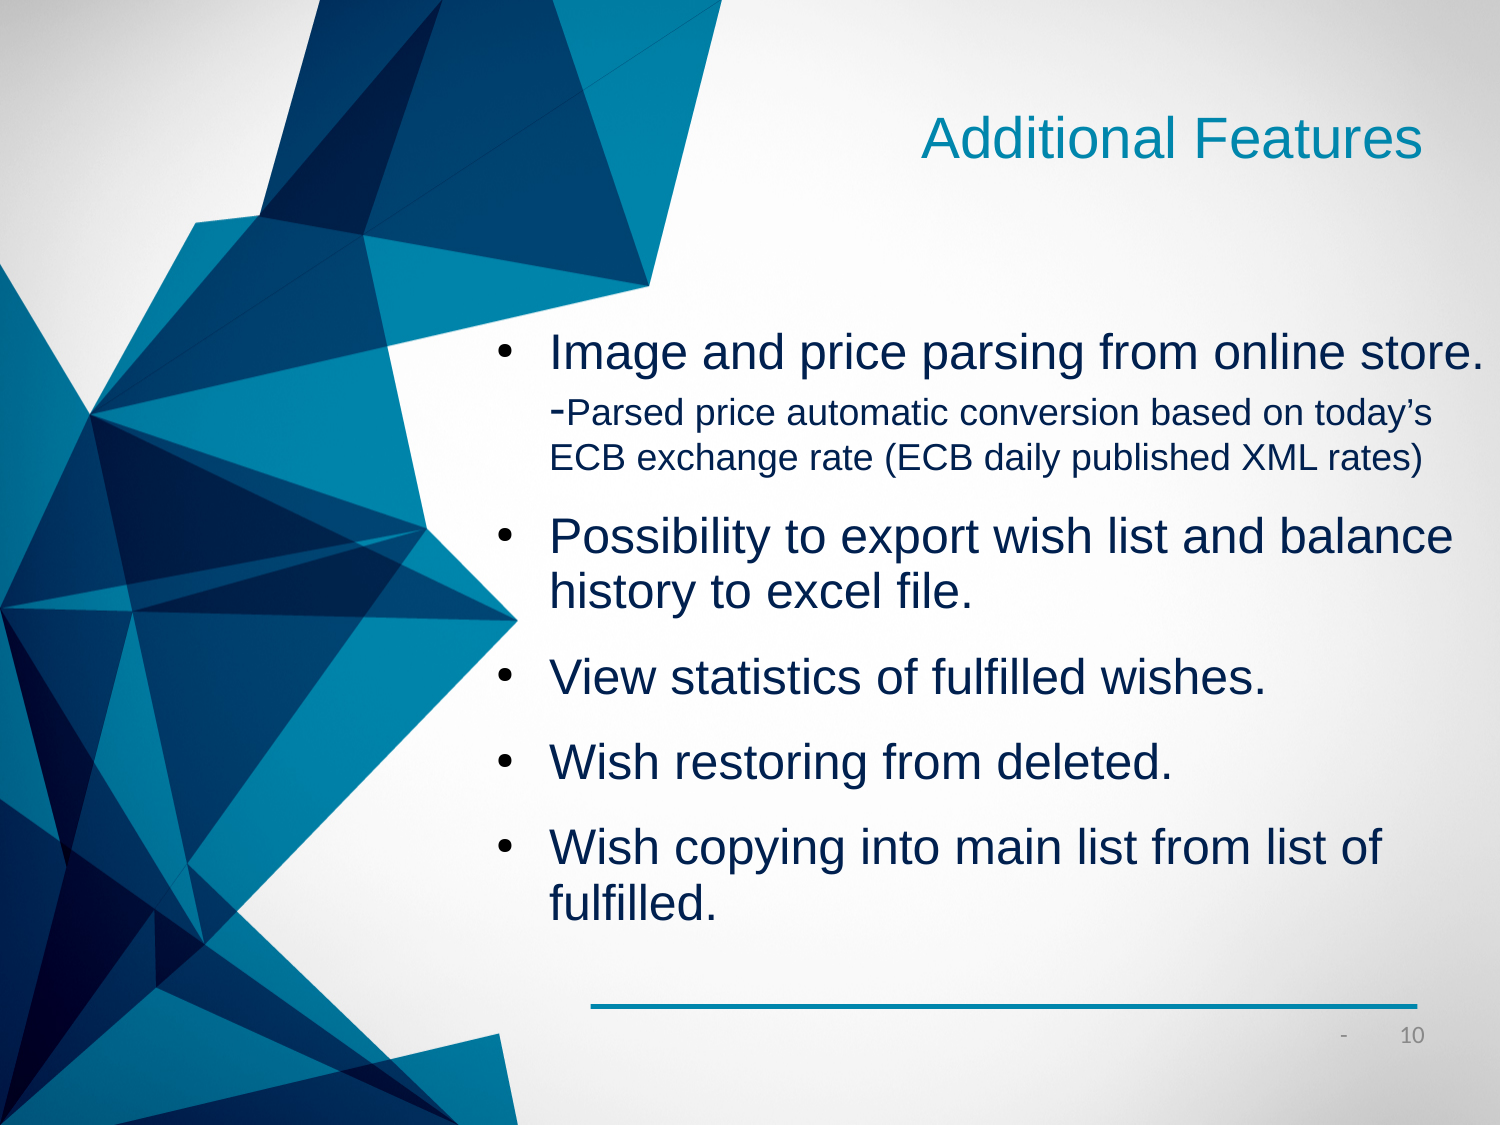

# Additional Features
Image and price parsing from online store.
-Parsed price automatic conversion based on today’s ECB exchange rate (ECB daily published XML rates)
Possibility to export wish list and balance history to excel file.
View statistics of fulfilled wishes.
Wish restoring from deleted.
Wish copying into main list from list of fulfilled.
10